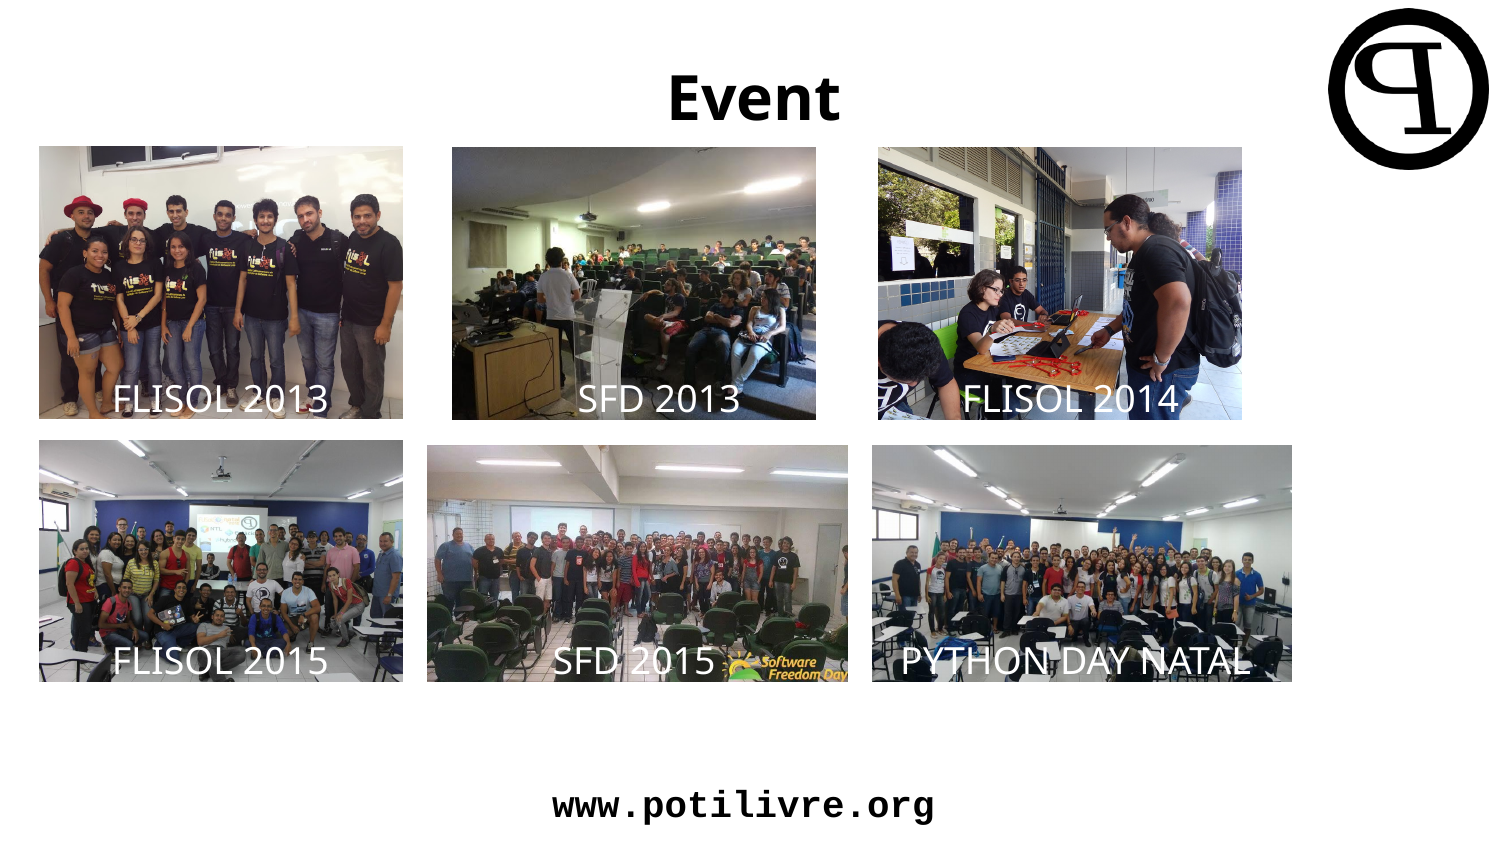

# Eventos
FLISOL 2013
SFD 2013
FLISOL 2014
FLISOL 2015
SFD 2015
PYTHON DAY NATAL 2015
www.potilivre.org